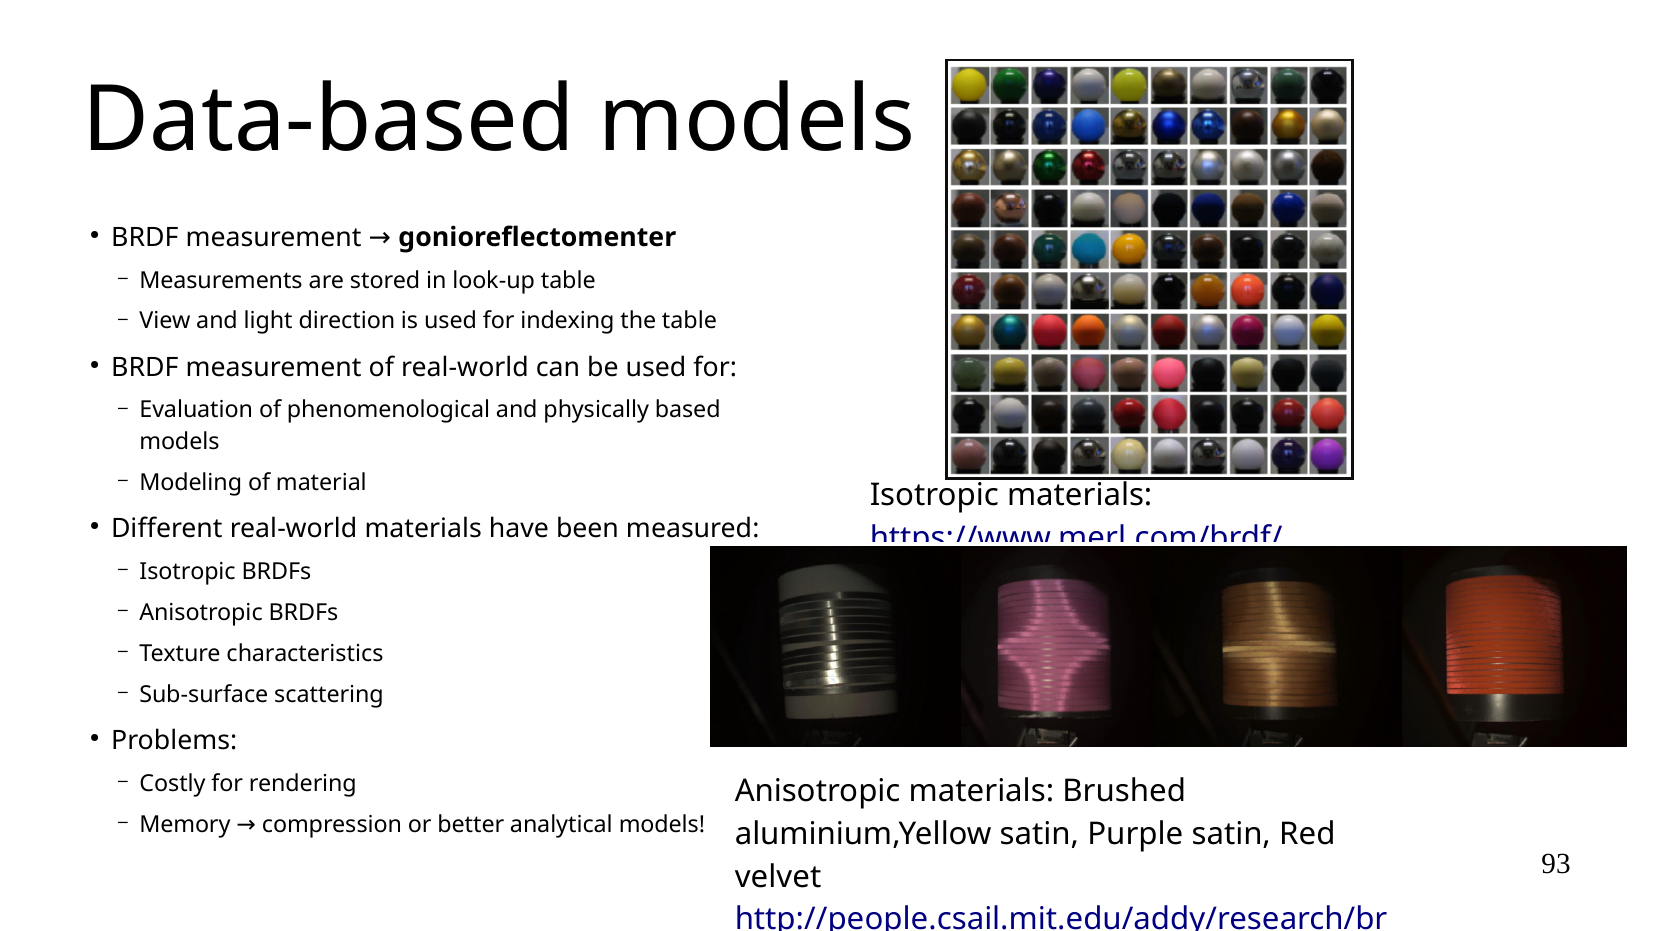

# Data-based models
BRDF measurement → gonioreflectomenter
Measurements are stored in look-up table
View and light direction is used for indexing the table
BRDF measurement of real-world can be used for:
Evaluation of phenomenological and physically based models
Modeling of material
Different real-world materials have been measured:
Isotropic BRDFs
Anisotropic BRDFs
Texture characteristics
Sub-surface scattering
Problems:
Costly for rendering
Memory → compression or better analytical models!
Isotropic materials:https://www.merl.com/brdf/
Anisotropic materials: Brushed aluminium,Yellow satin, Purple satin, Red velvet http://people.csail.mit.edu/addy/research/brdf/
93